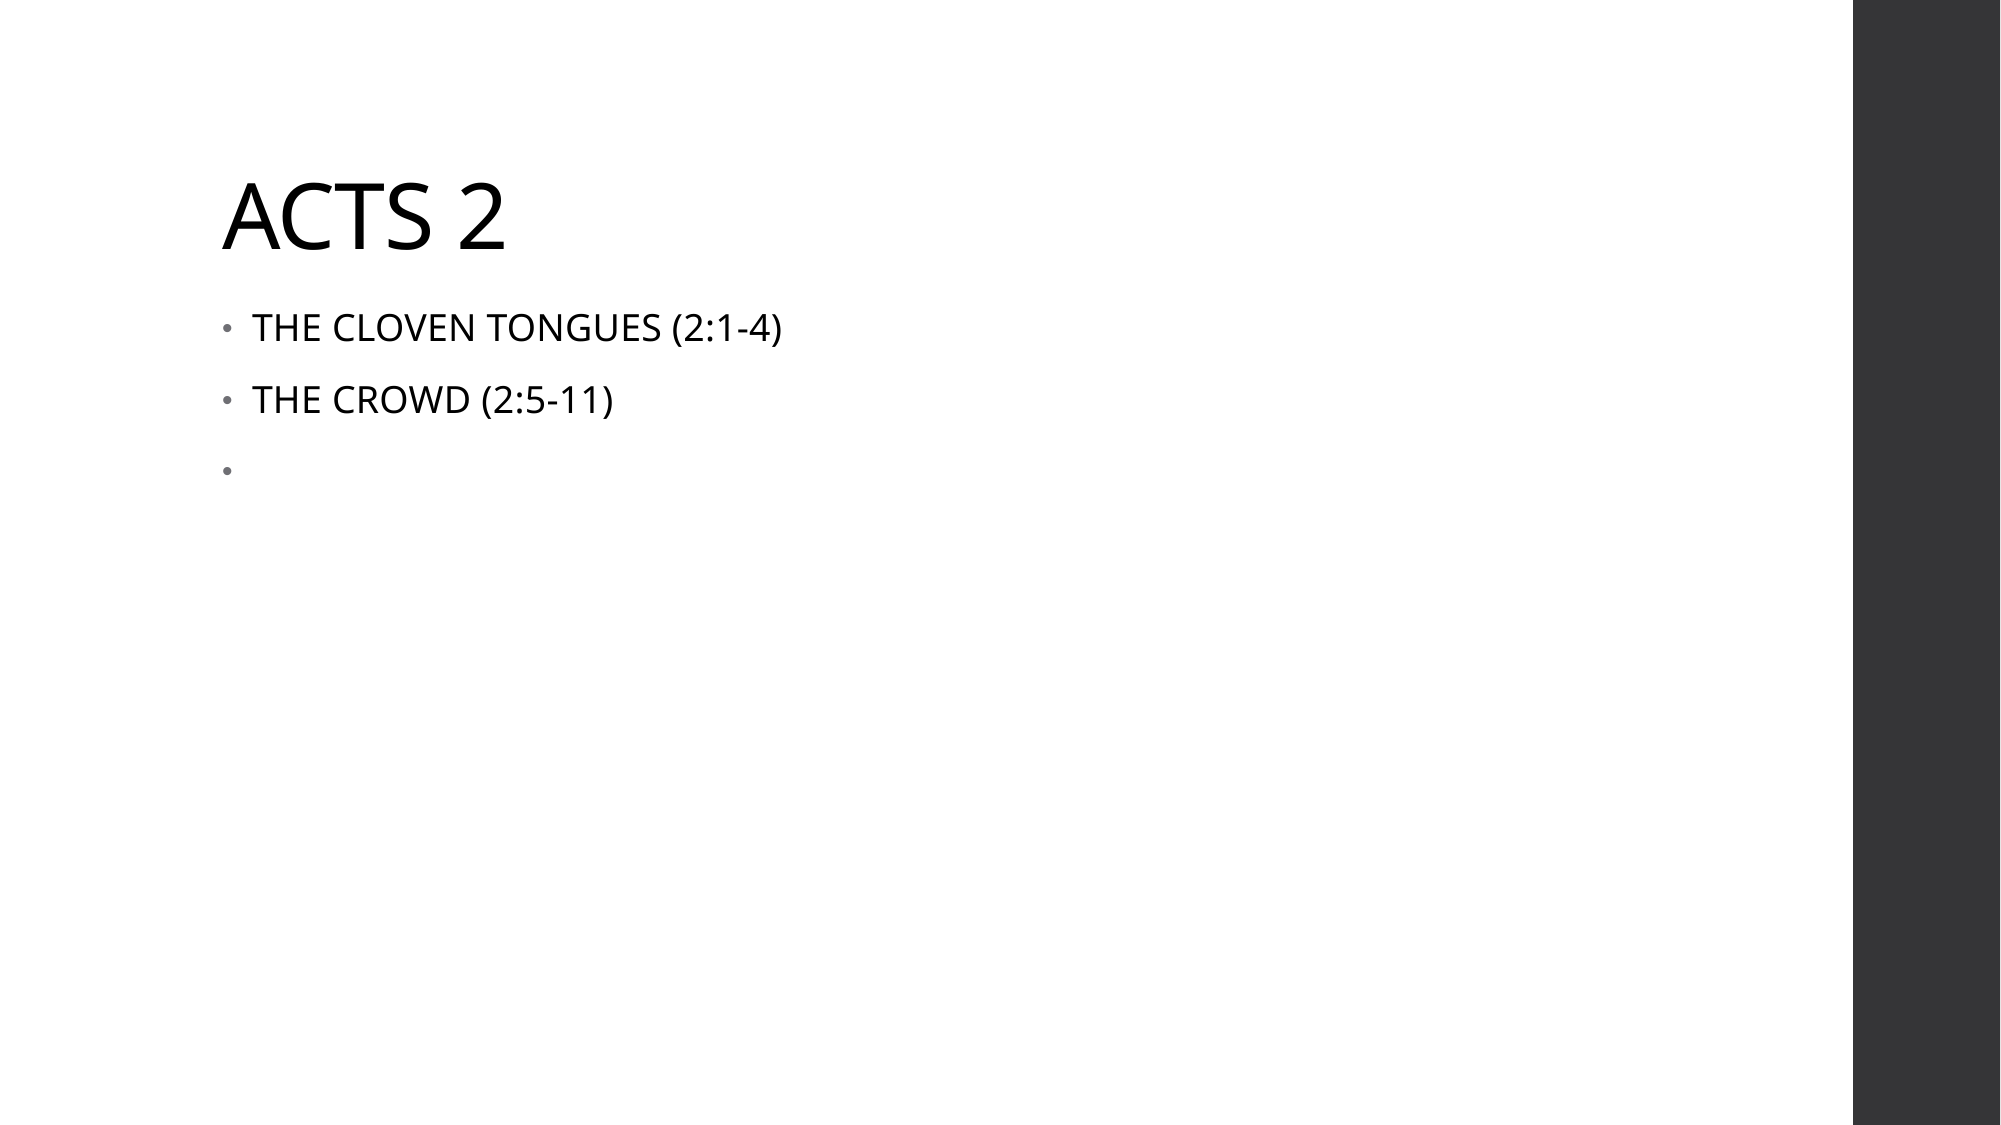

# ACTS 2
THE CLOVEN TONGUES (2:1-4)
THE CROWD (2:5-11)